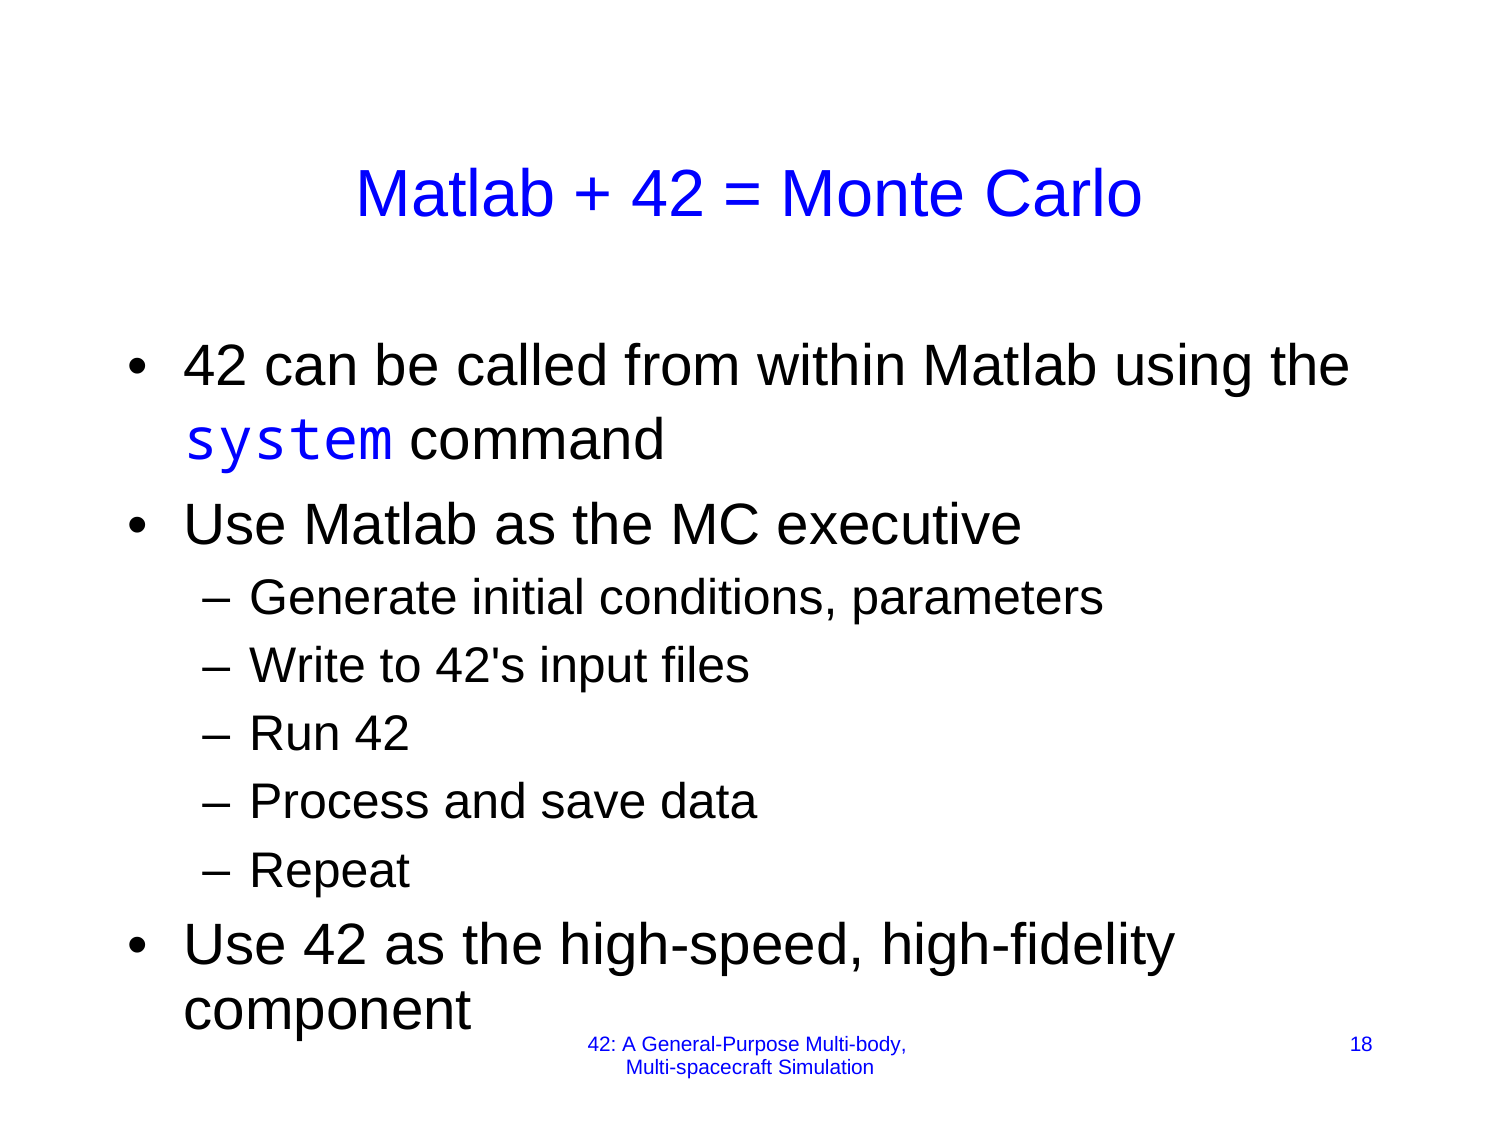

# Matlab + 42 = Monte Carlo
42 can be called from within Matlab using the system command
Use Matlab as the MC executive
Generate initial conditions, parameters
Write to 42's input files
Run 42
Process and save data
Repeat
Use 42 as the high-speed, high-fidelity component
42: The Mostly Harmless Simulation
18